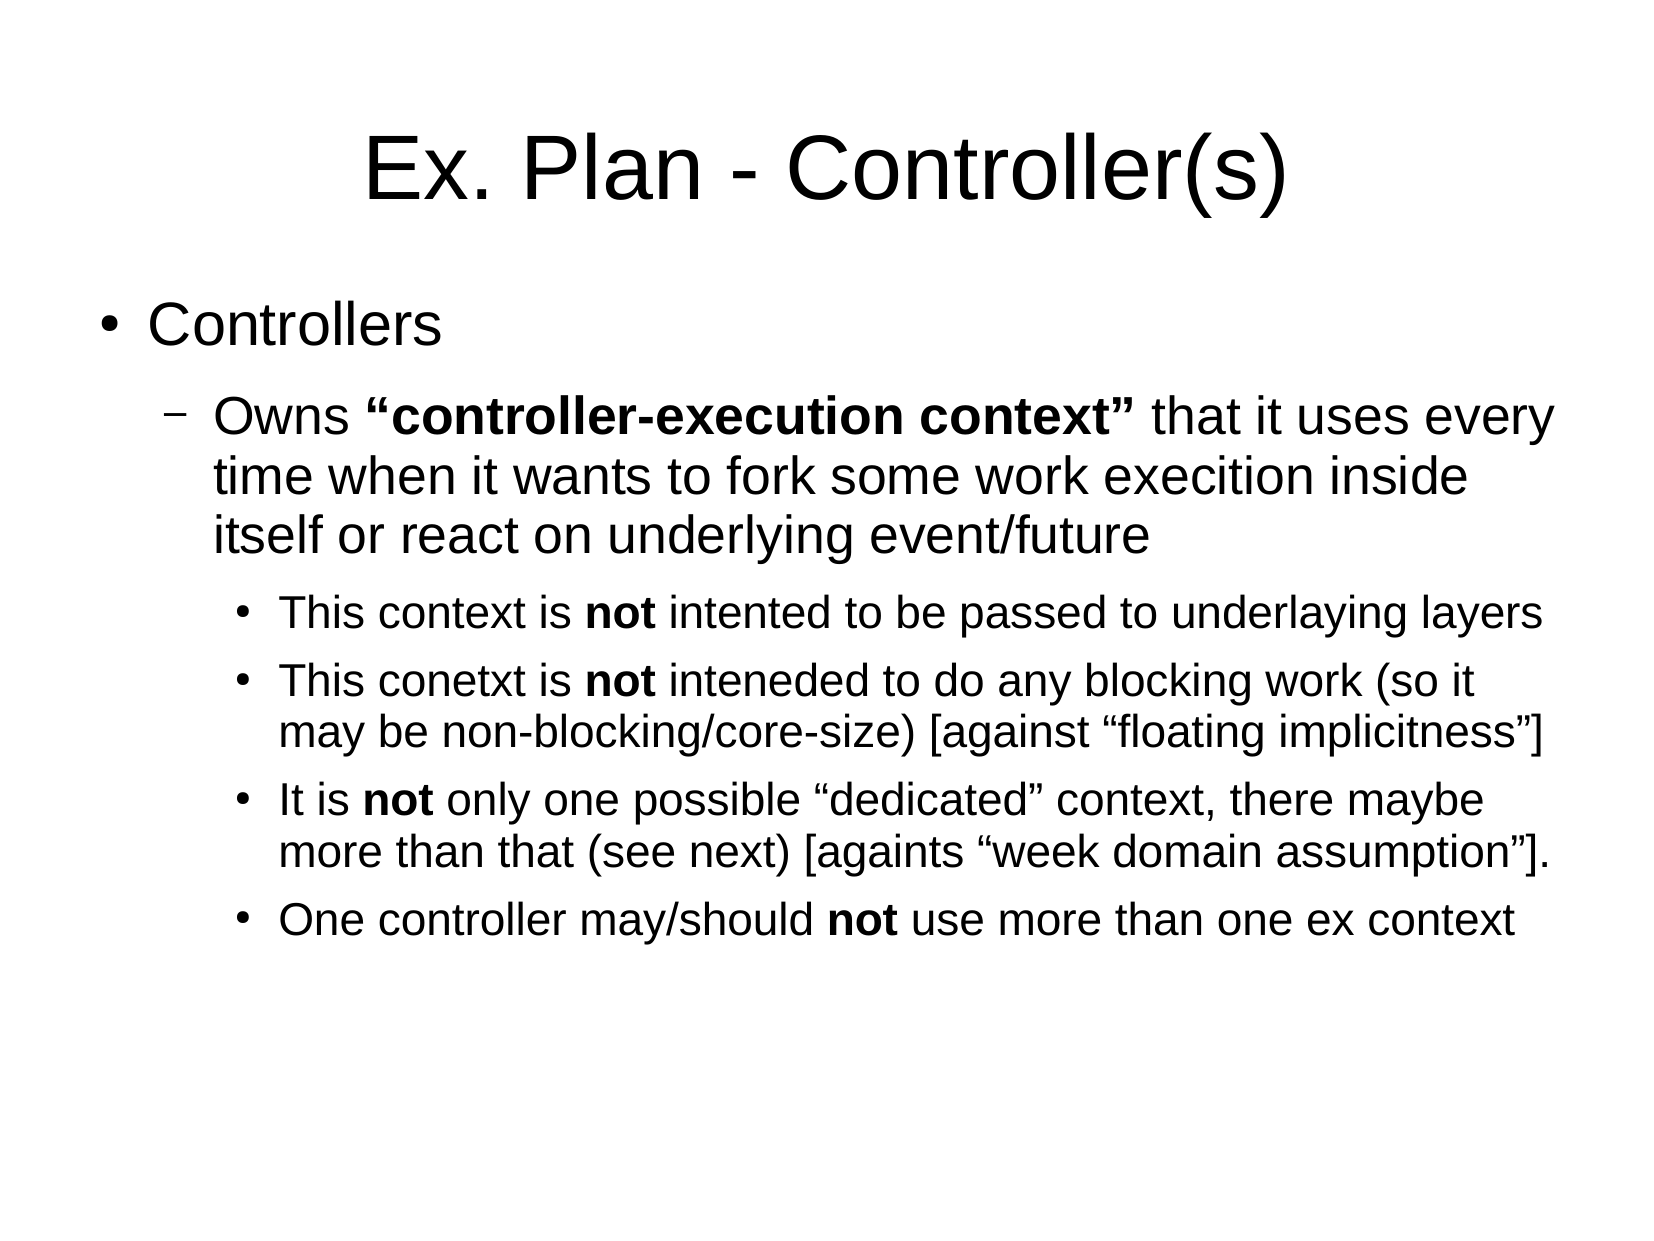

# Ex. Plan - Controller(s)
Controllers
Owns “controller-execution context” that it uses every time when it wants to fork some work execition inside itself or react on underlying event/future
This context is not intented to be passed to underlaying layers
This conetxt is not inteneded to do any blocking work (so it may be non-blocking/core-size) [against “floating implicitness”]
It is not only one possible “dedicated” context, there maybe more than that (see next) [againts “week domain assumption”].
One controller may/should not use more than one ex context